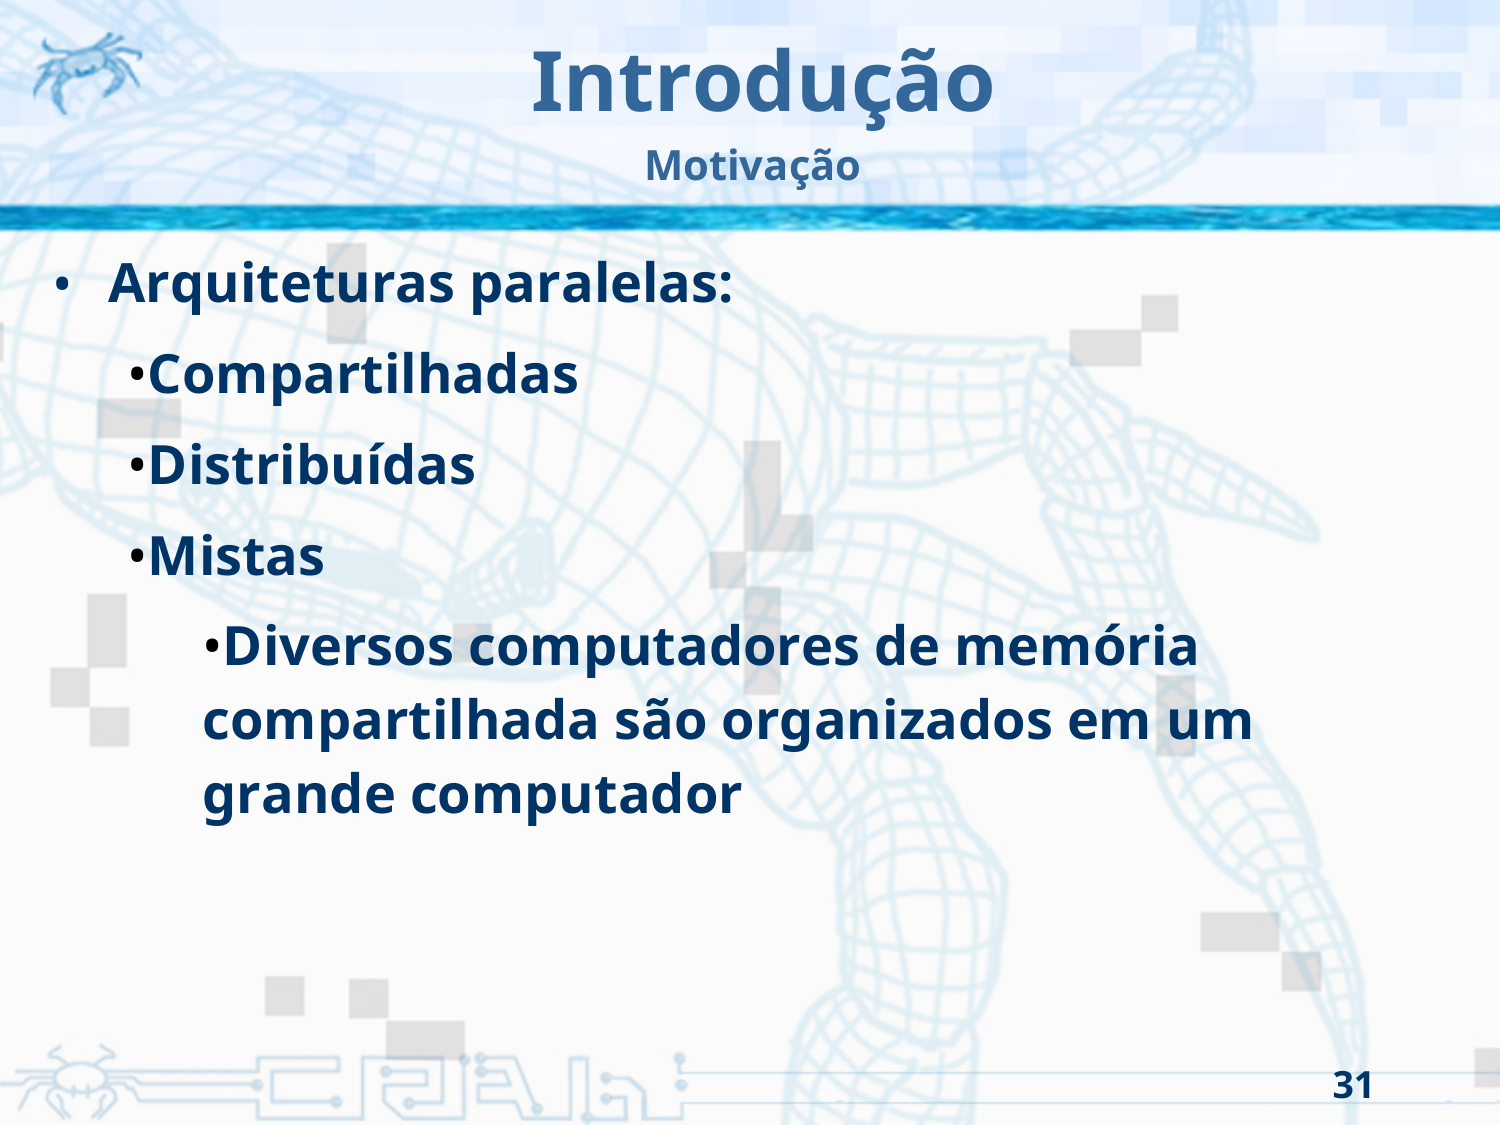

Introdução
Motivação
Arquiteturas paralelas:
Compartilhadas
Distribuídas
Mistas
Diversos computadores de memória compartilhada são organizados em um grande computador